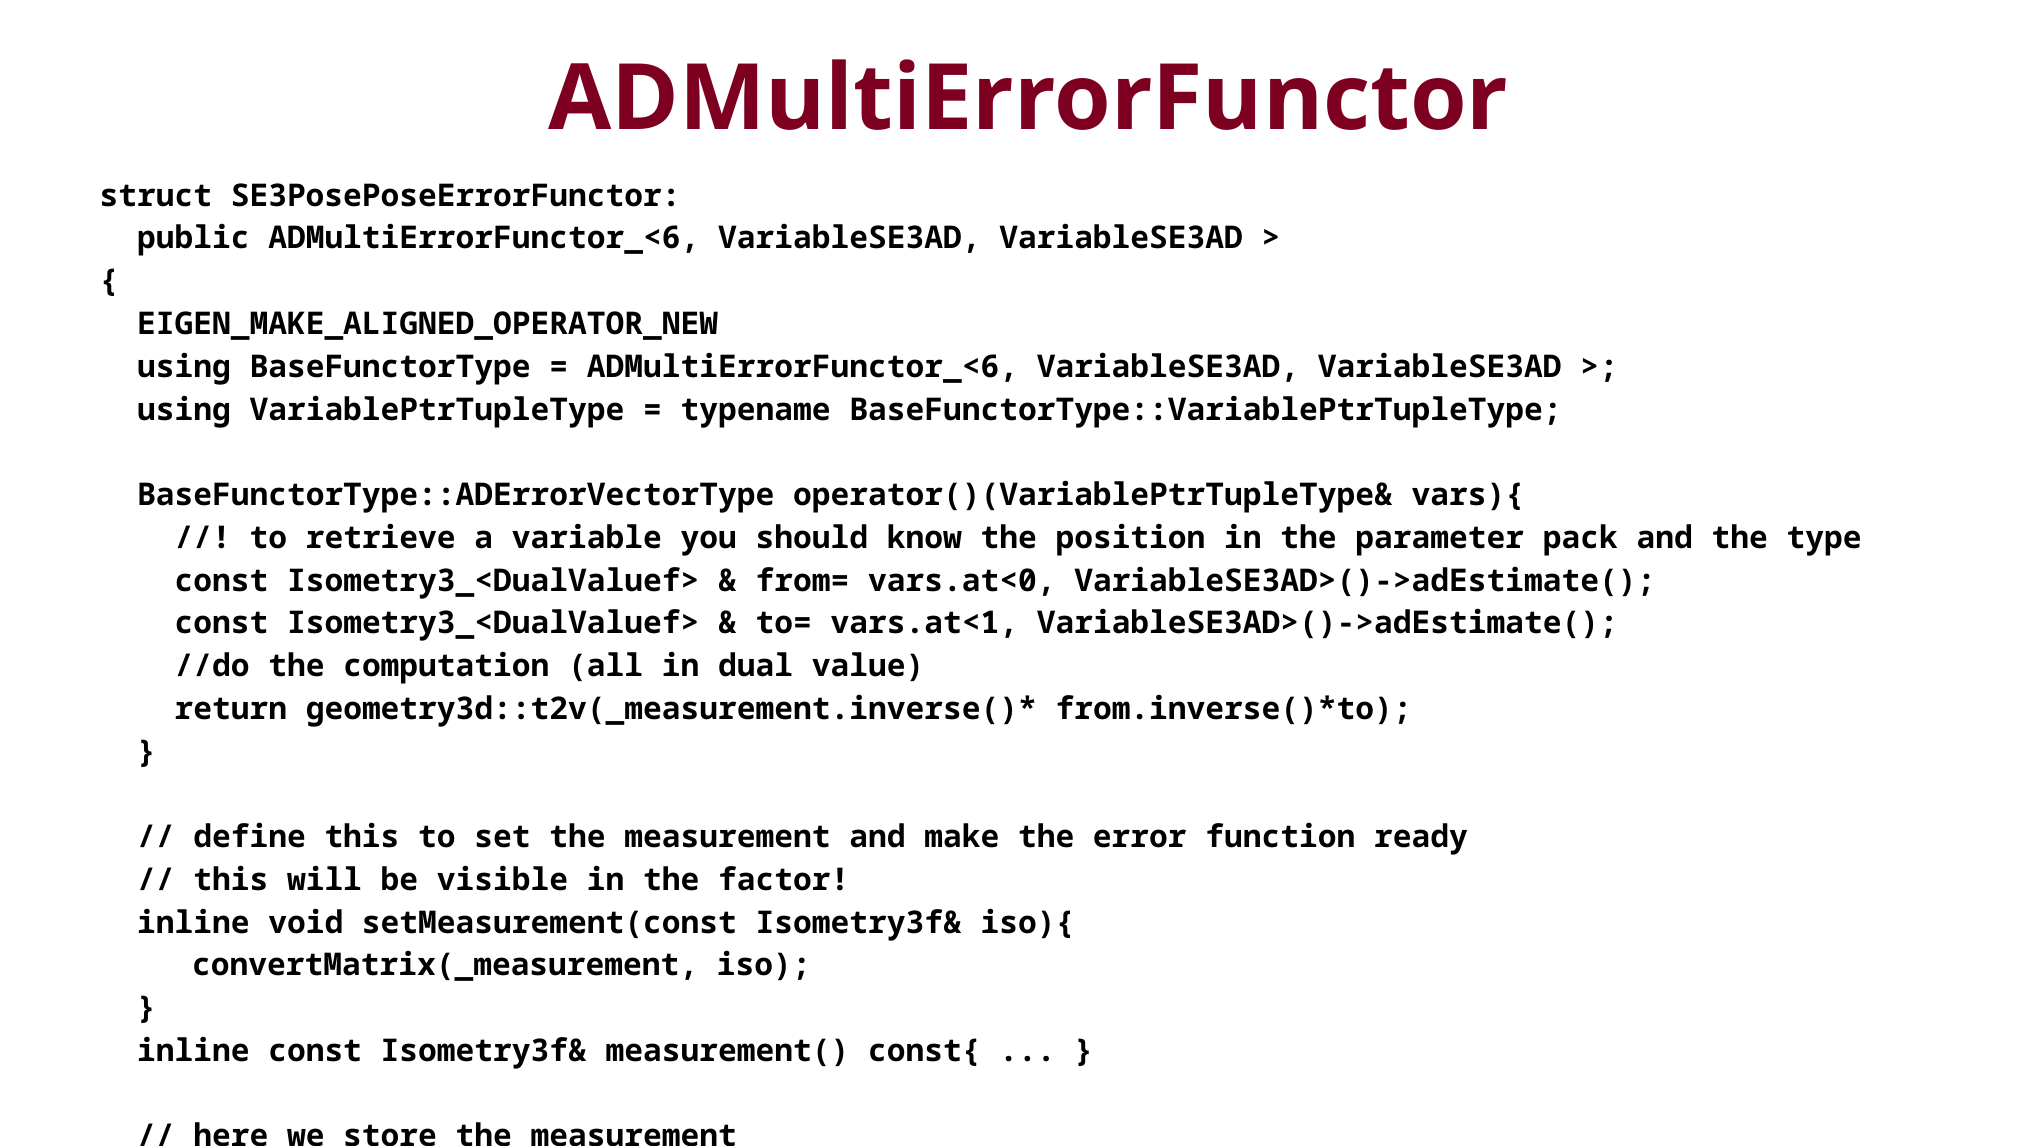

# ADMultiErrorFunctor
 struct SE3PosePoseErrorFunctor:
 public ADMultiErrorFunctor_<6, VariableSE3AD, VariableSE3AD >
 {
 EIGEN_MAKE_ALIGNED_OPERATOR_NEW
 using BaseFunctorType = ADMultiErrorFunctor_<6, VariableSE3AD, VariableSE3AD >;
 using VariablePtrTupleType = typename BaseFunctorType::VariablePtrTupleType;
 BaseFunctorType::ADErrorVectorType operator()(VariablePtrTupleType& vars){
 //! to retrieve a variable you should know the position in the parameter pack and the type
 const Isometry3_<DualValuef> & from= vars.at<0, VariableSE3AD>()->adEstimate();
 const Isometry3_<DualValuef> & to= vars.at<1, VariableSE3AD>()->adEstimate();
 //do the computation (all in dual value)
 return geometry3d::t2v(_measurement.inverse()* from.inverse()*to);
 }
 // define this to set the measurement and make the error function ready
 // this will be visible in the factor!
 inline void setMeasurement(const Isometry3f& iso){
	 convertMatrix(_measurement, iso);
 }
 inline const Isometry3f& measurement() const{ ... }
 // here we store the measurement
 Isometry3_<DualValuef> _measurement;
 };